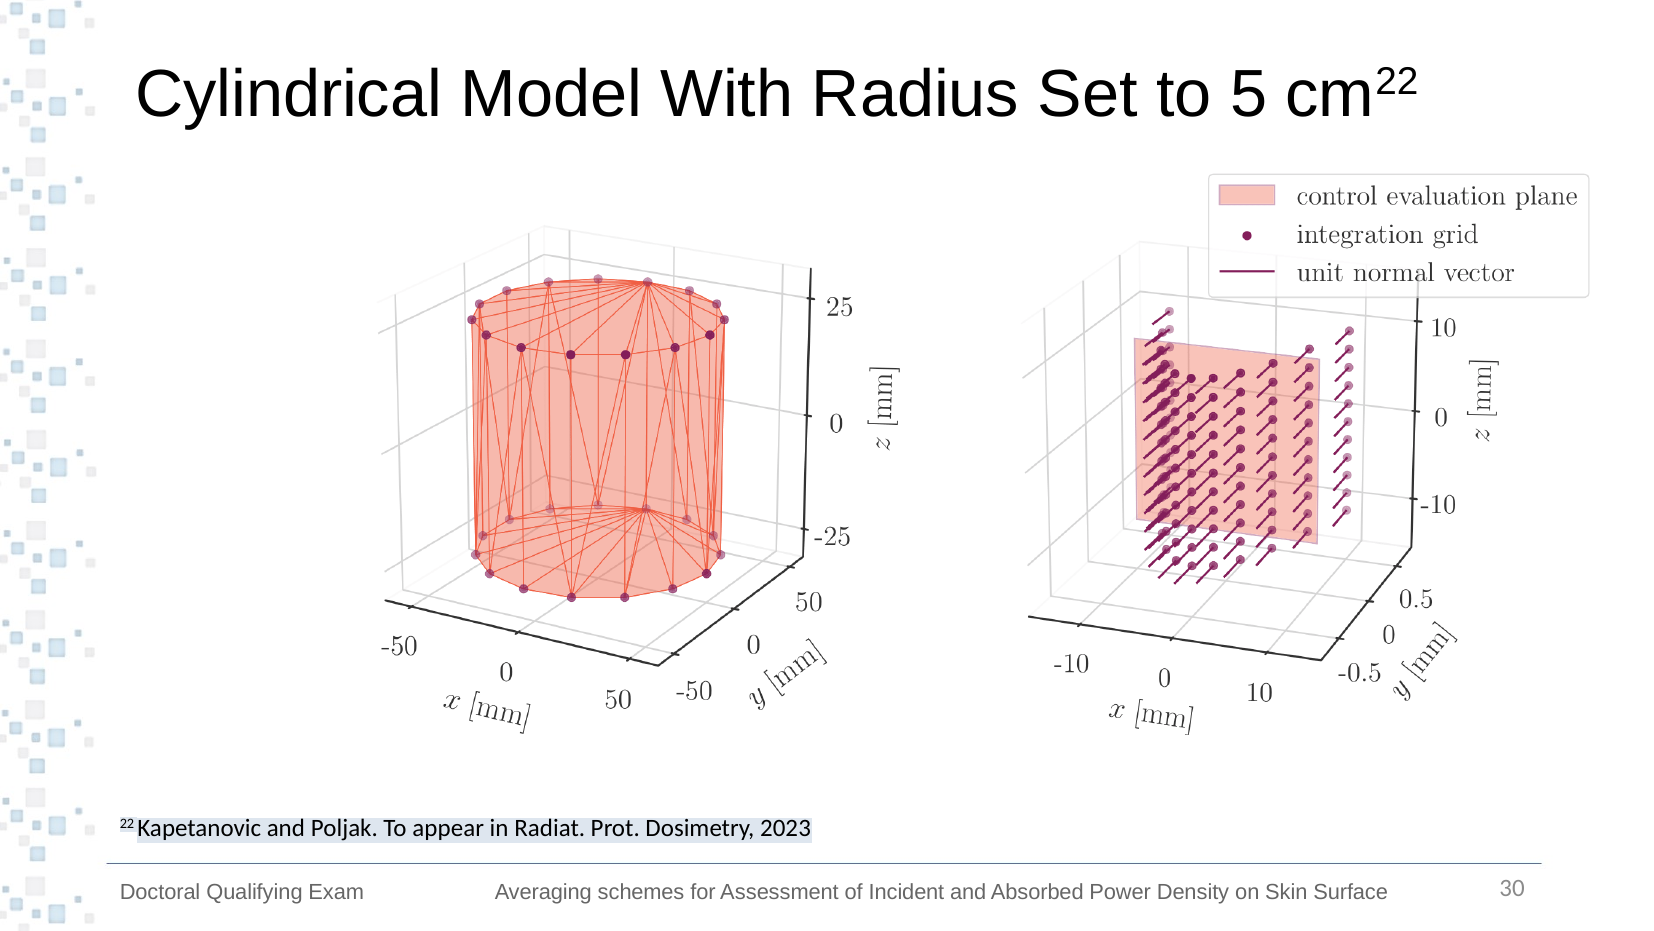

# Cylindrical Model With Radius Set to 5 cm22
22 Kapetanovic and Poljak. To appear in Radiat. Prot. Dosimetry, 2023
30
Doctoral Qualifying Exam		Averaging schemes for Assessment of Incident and Absorbed Power Density on Skin Surface